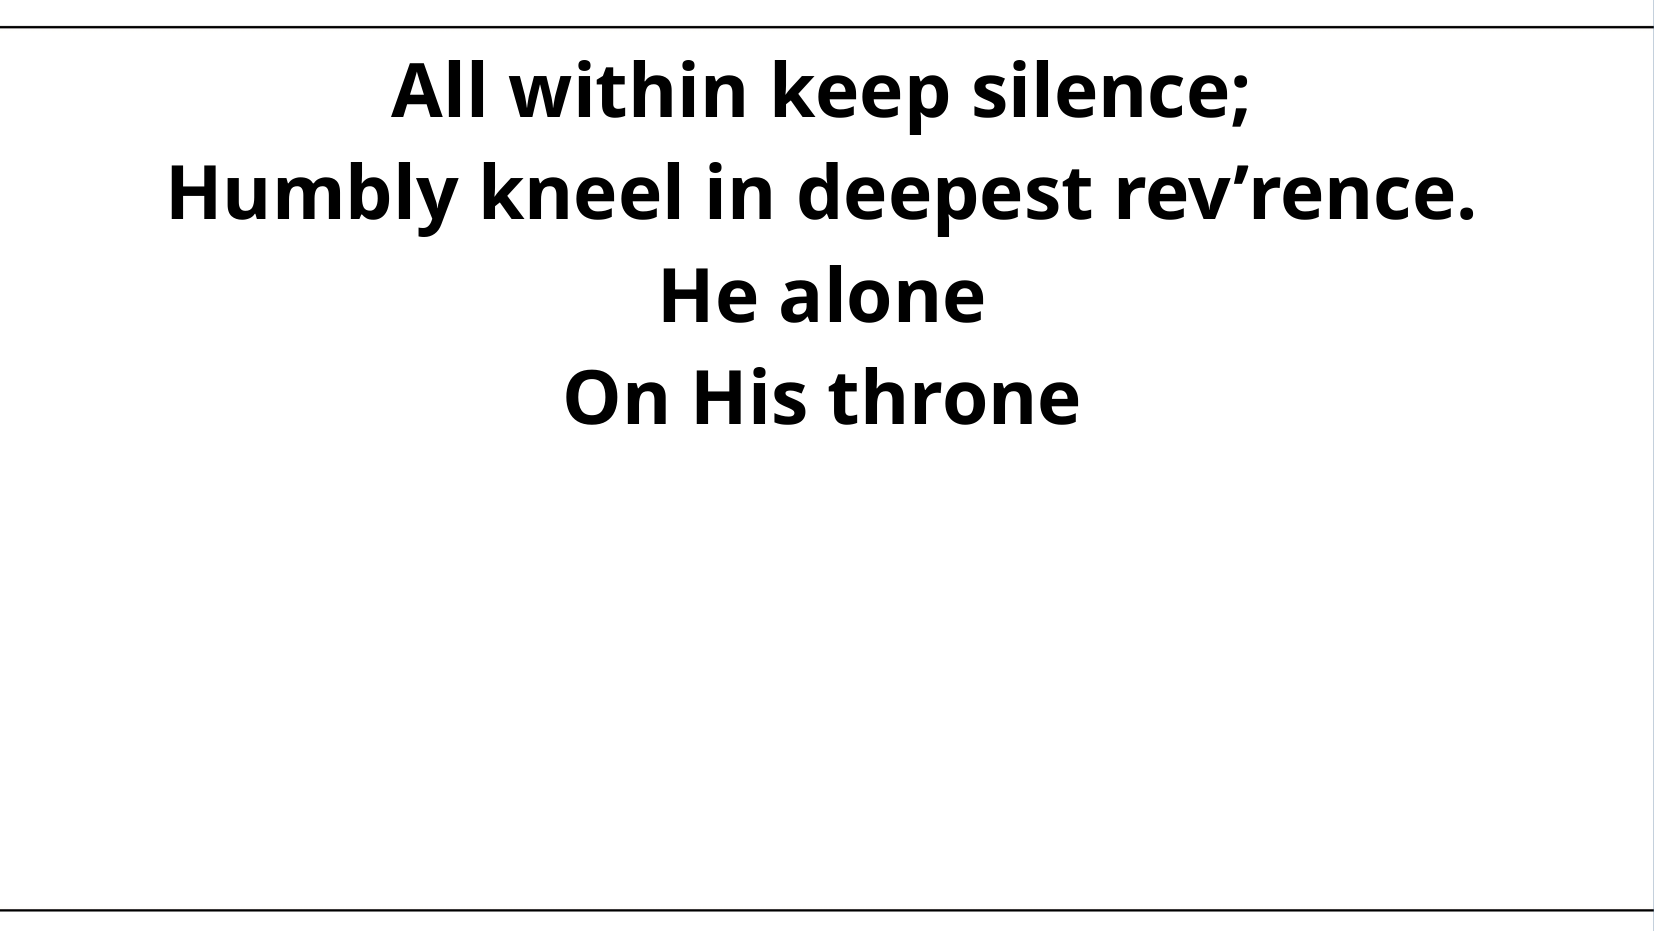

All within keep silence;
Humbly kneel in deepest rev’rence.
He alone
On His throne